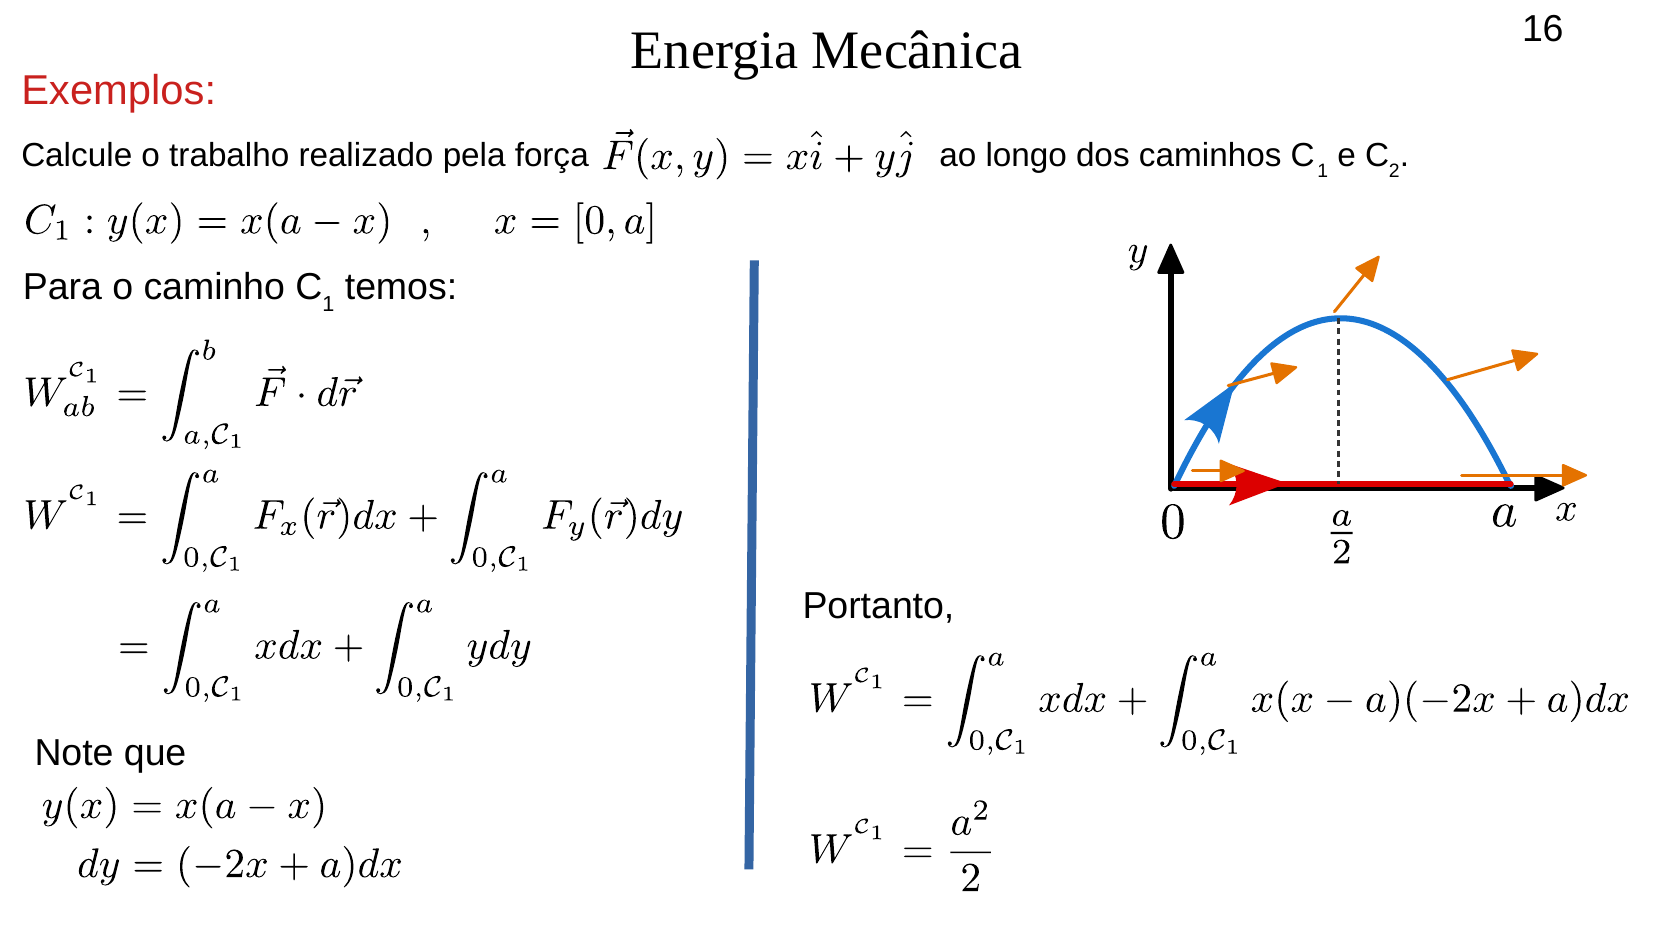

Energia Mecânica
Exemplos:
Calcule o trabalho realizado pela força ao longo dos caminhos C1 e C2.
Para o caminho C1 temos:
Portanto,
Note que